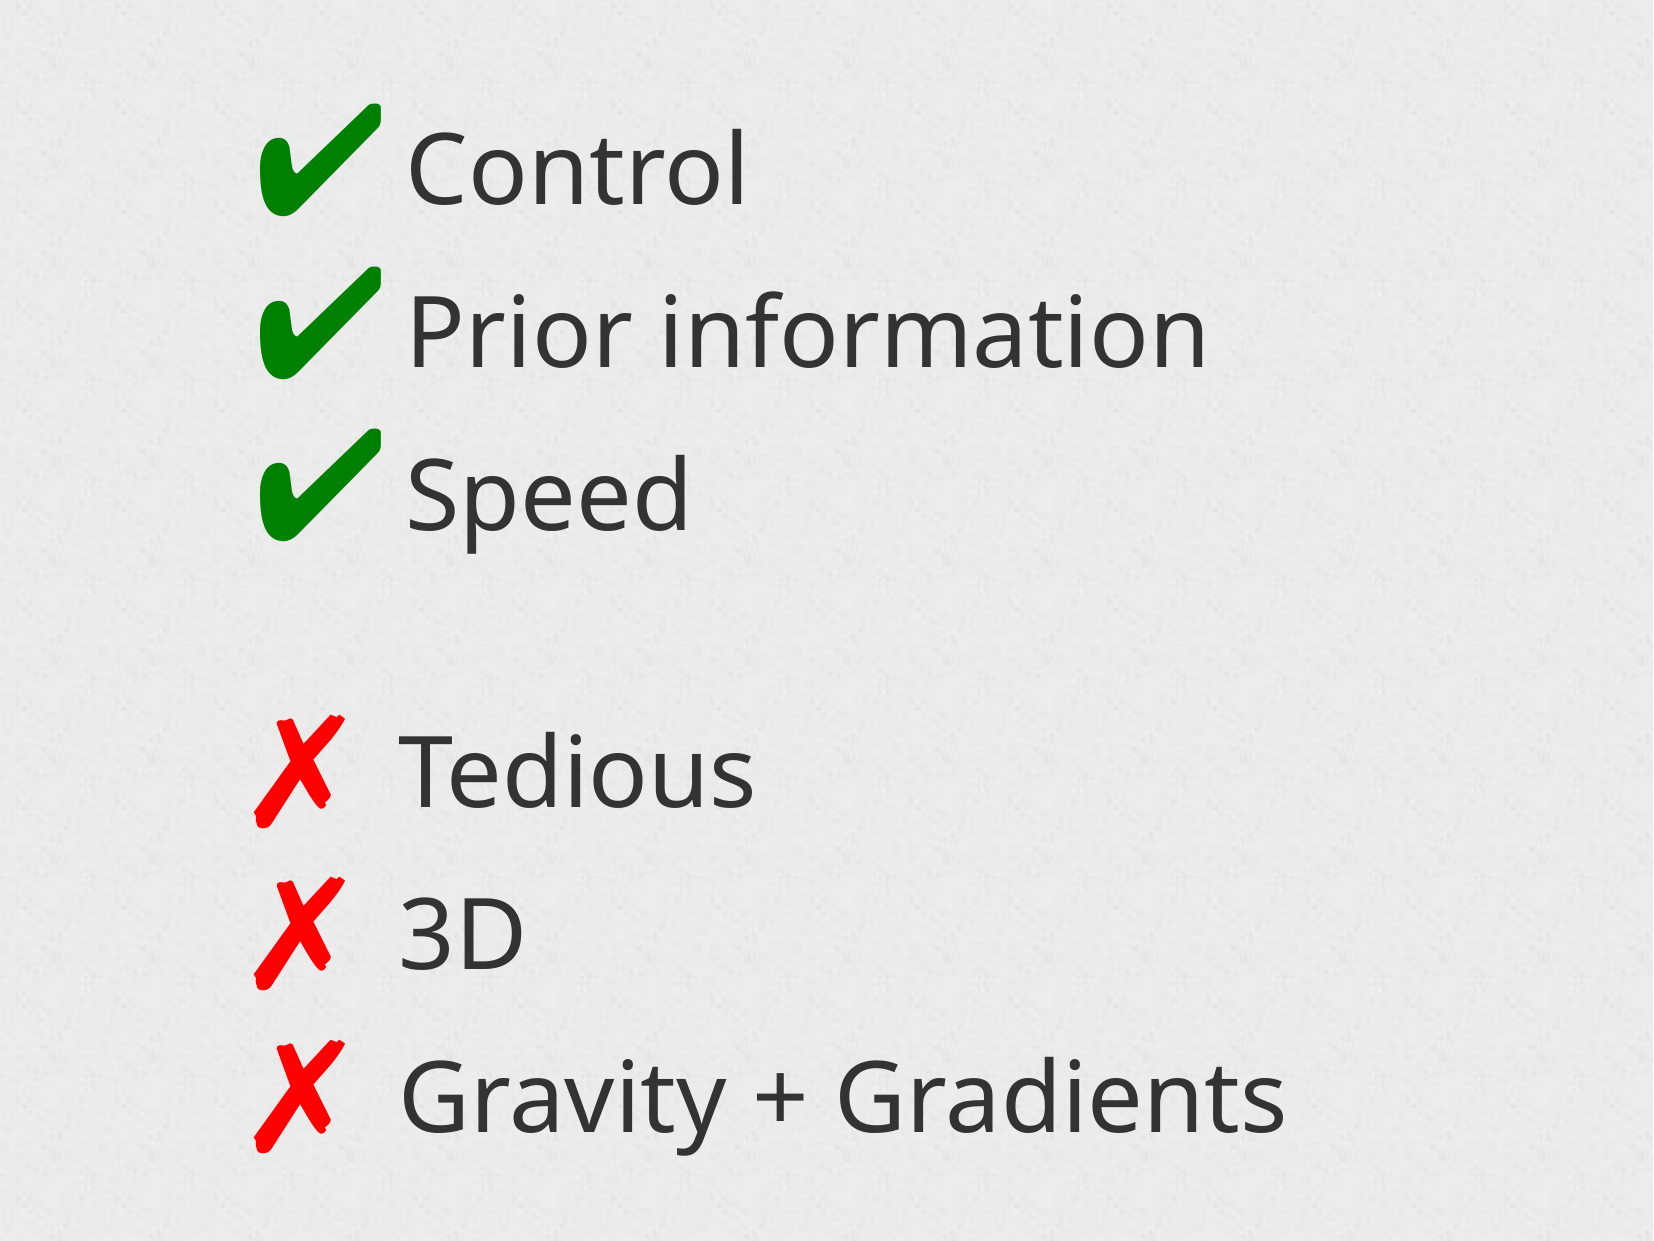

# Control
 Prior information
 Speed
 Tedious
 3D
 Gravity + Gradients